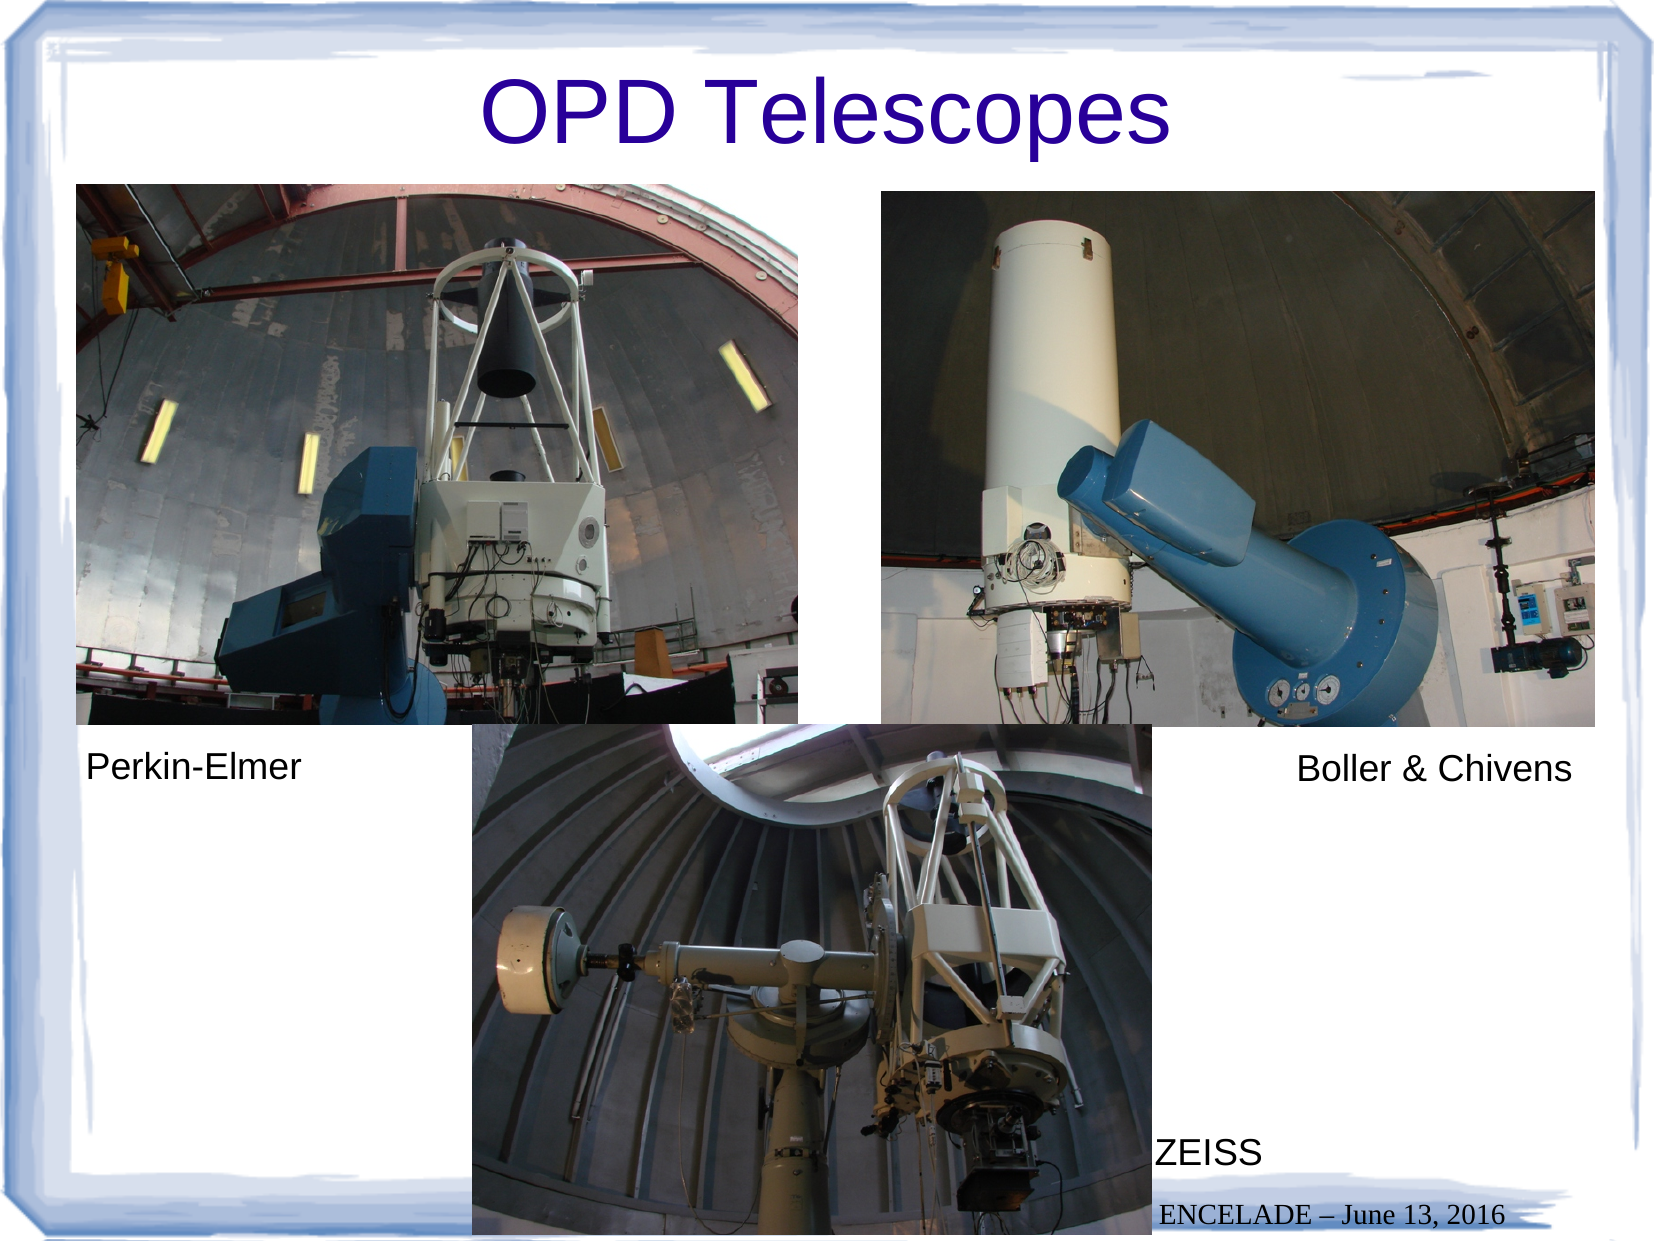

# OPD Telescopes
Perkin-Elmer
Boller & Chivens
ZEISS